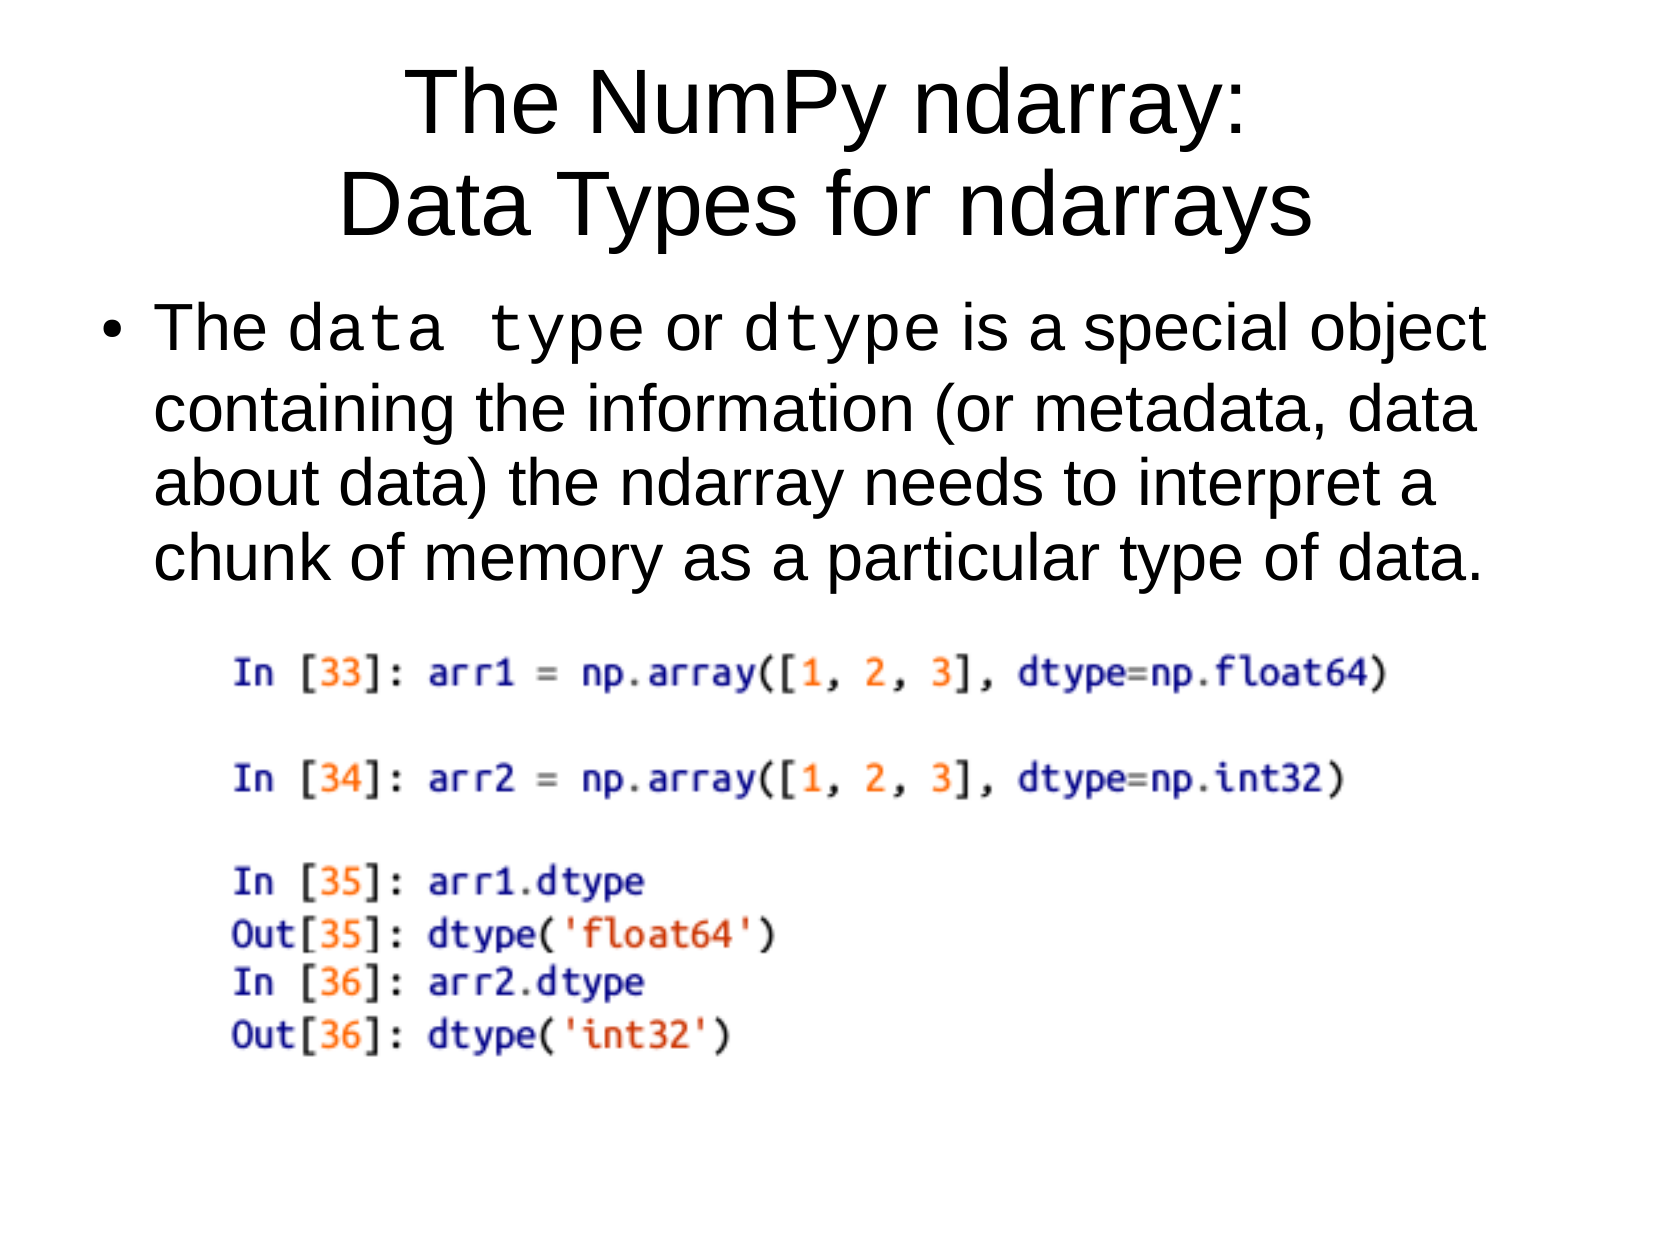

# The NumPy ndarray: Data Types for ndarrays
The data type or dtype is a special object containing the information (or metadata, data about data) the ndarray needs to interpret a chunk of memory as a particular type of data.